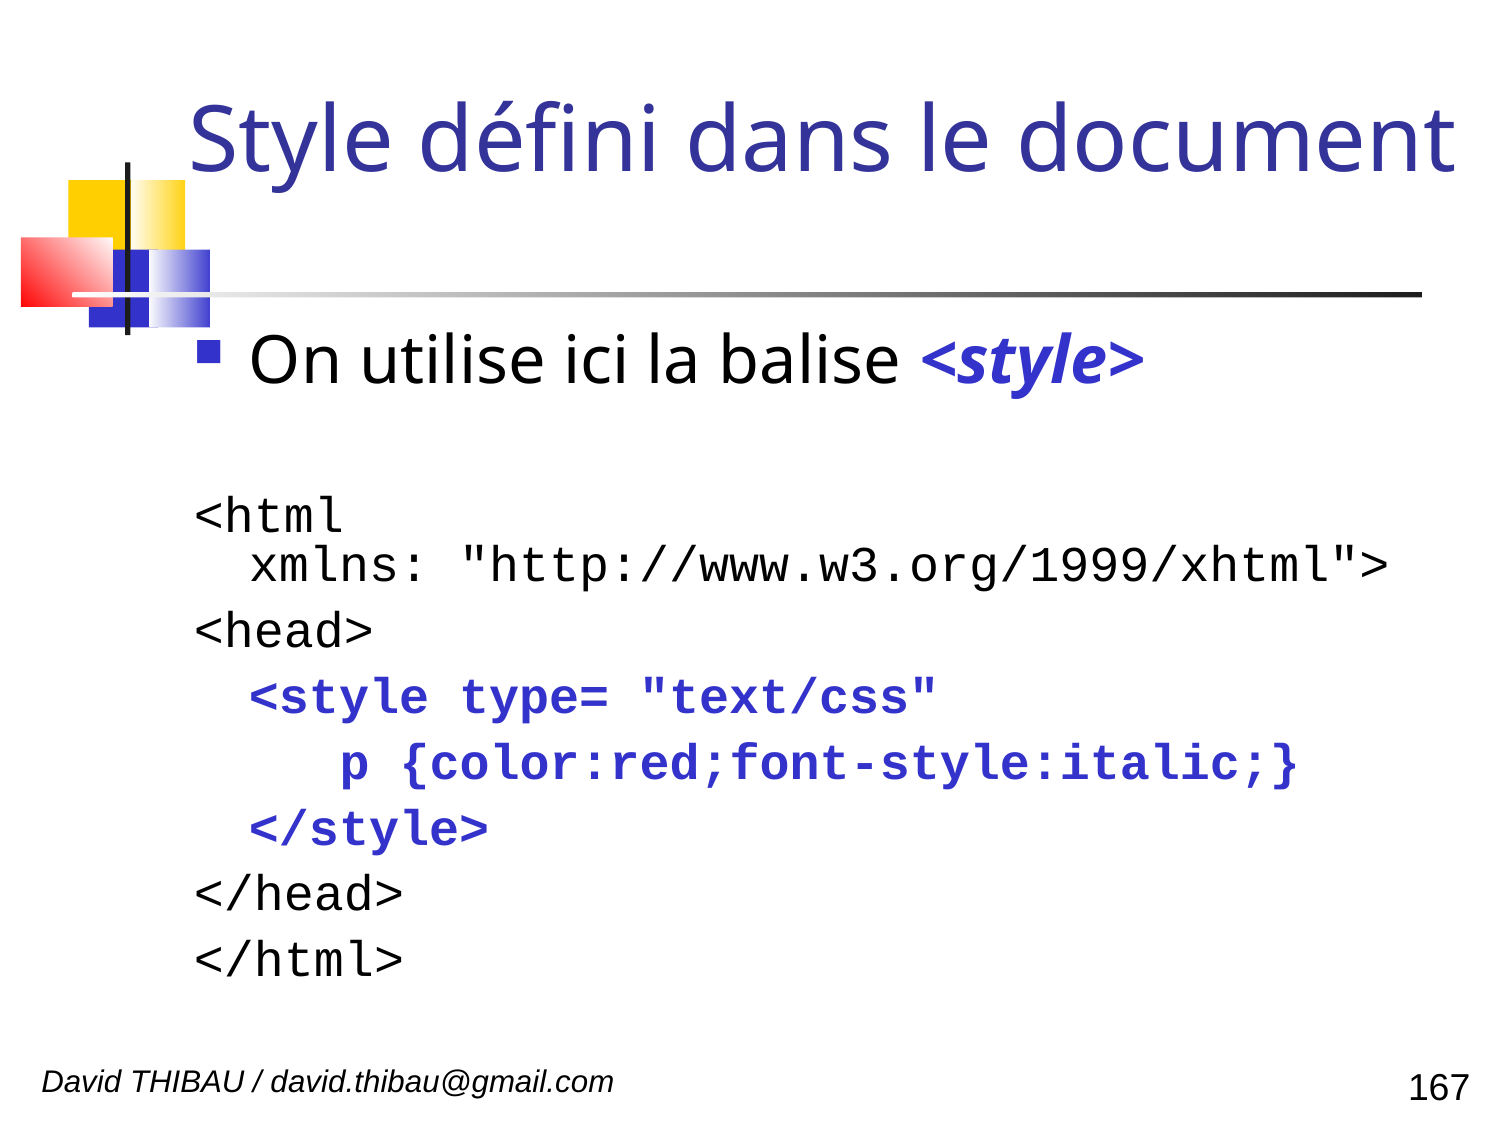

# Style défini dans le document
On utilise ici la balise <style>
<html xmlns: "http://www.w3.org/1999/xhtml">
<head>
	<style type= "text/css"
			p {color:red;font-style:italic;}
	</style>
</head>
</html>